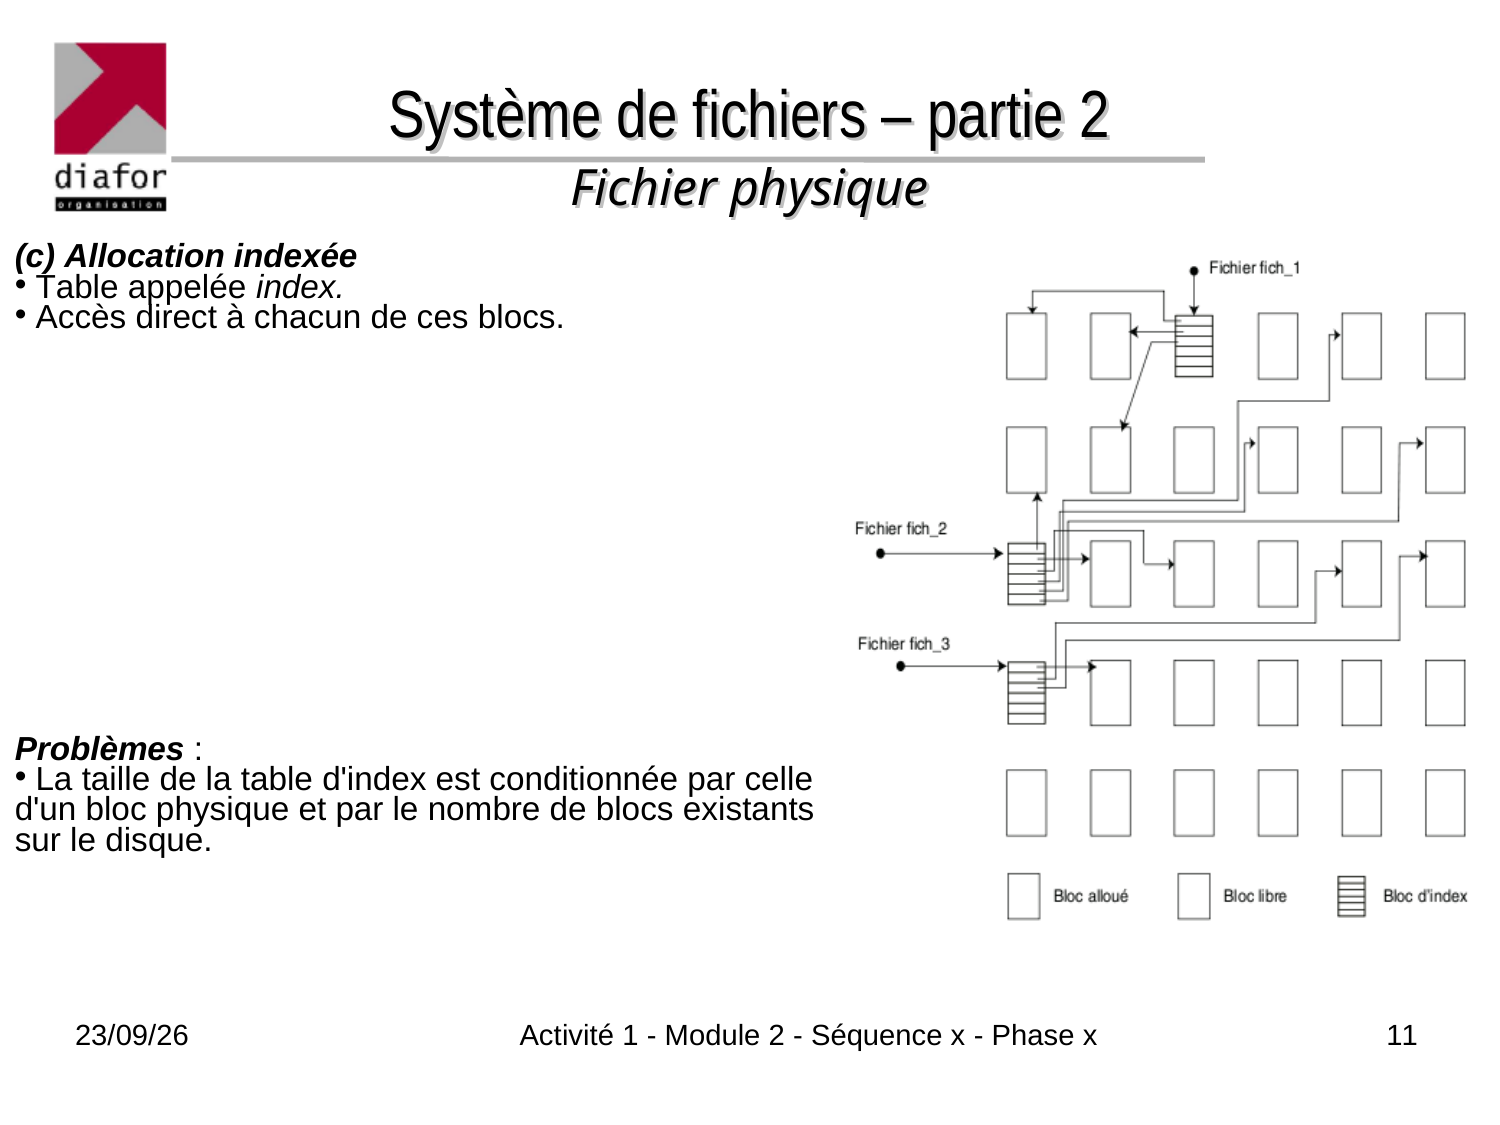

# Système de fichiers – partie 2 Fichier physique
(c) Allocation indexée
 Table appelée index.
 Accès direct à chacun de ces blocs.
Problèmes :
 La taille de la table d'index est conditionnée par celle
d'un bloc physique et par le nombre de blocs existants
sur le disque.
Activité 1 - Module 2 - Séquence x - Phase x
11